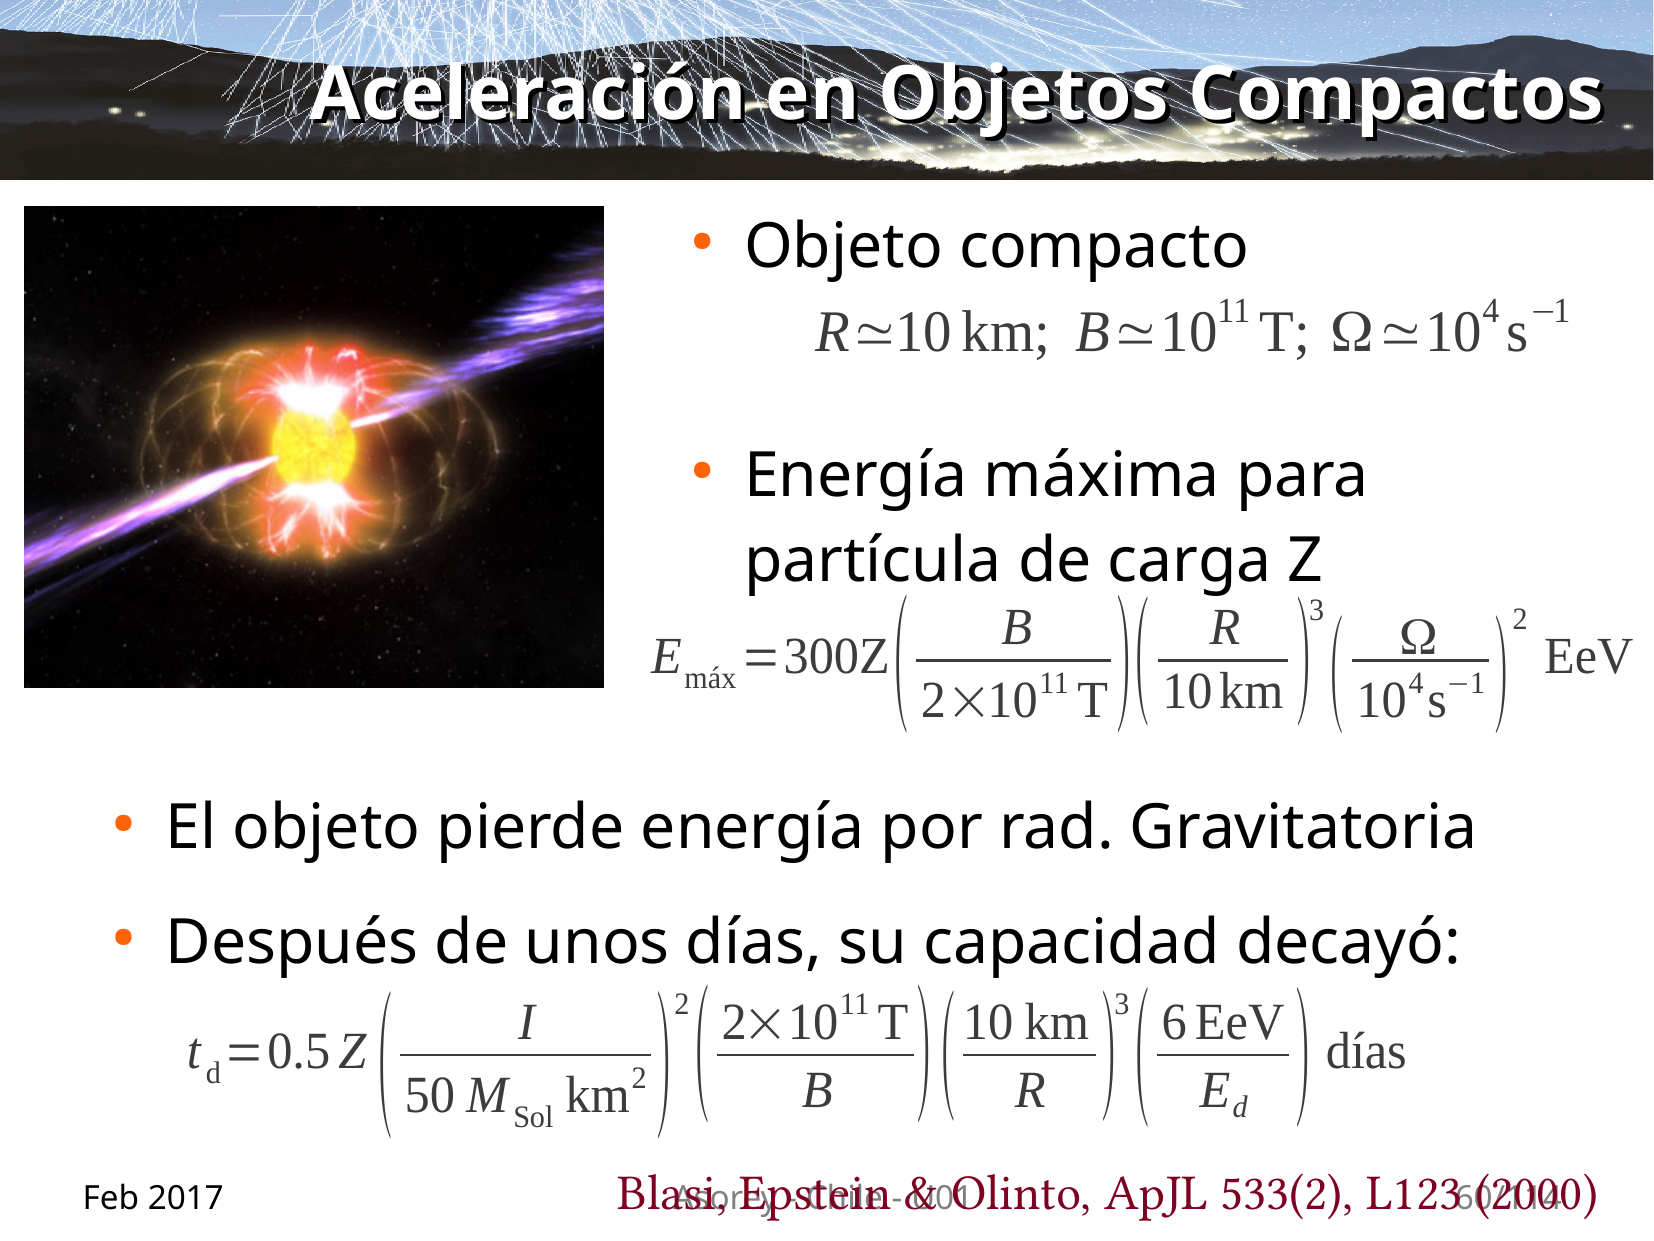

# Aceleración en Objetos Compactos
Objeto compacto
Energía máxima para partícula de carga Z
El objeto pierde energía por rad. Gravitatoria
Después de unos días, su capacidad decayó:
Blasi, Epstein & Olinto, ApJL 533(2), L123 (2000)
Feb 2017
Asorey - Chile - U01
60